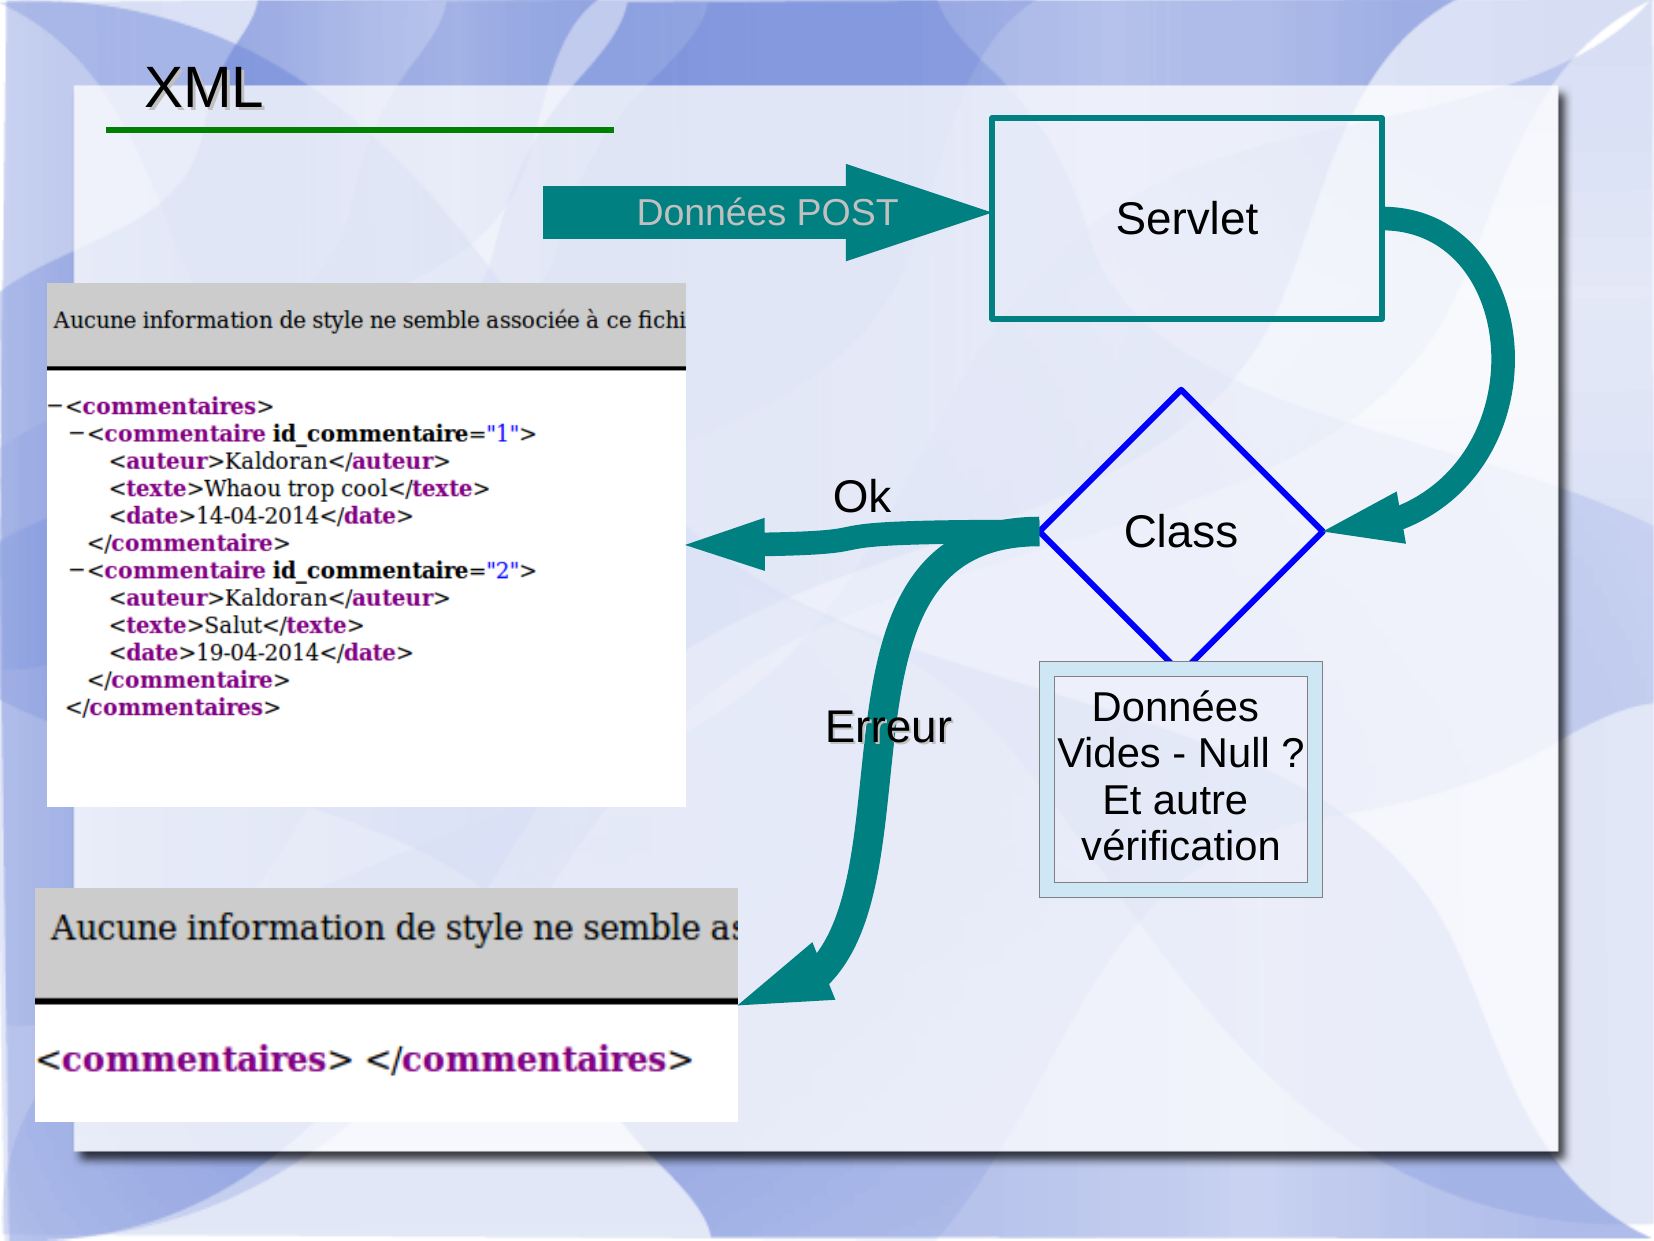

XML
Servlet
Données POST
Class
Données
Vides - Null ?
Et autre
vérification